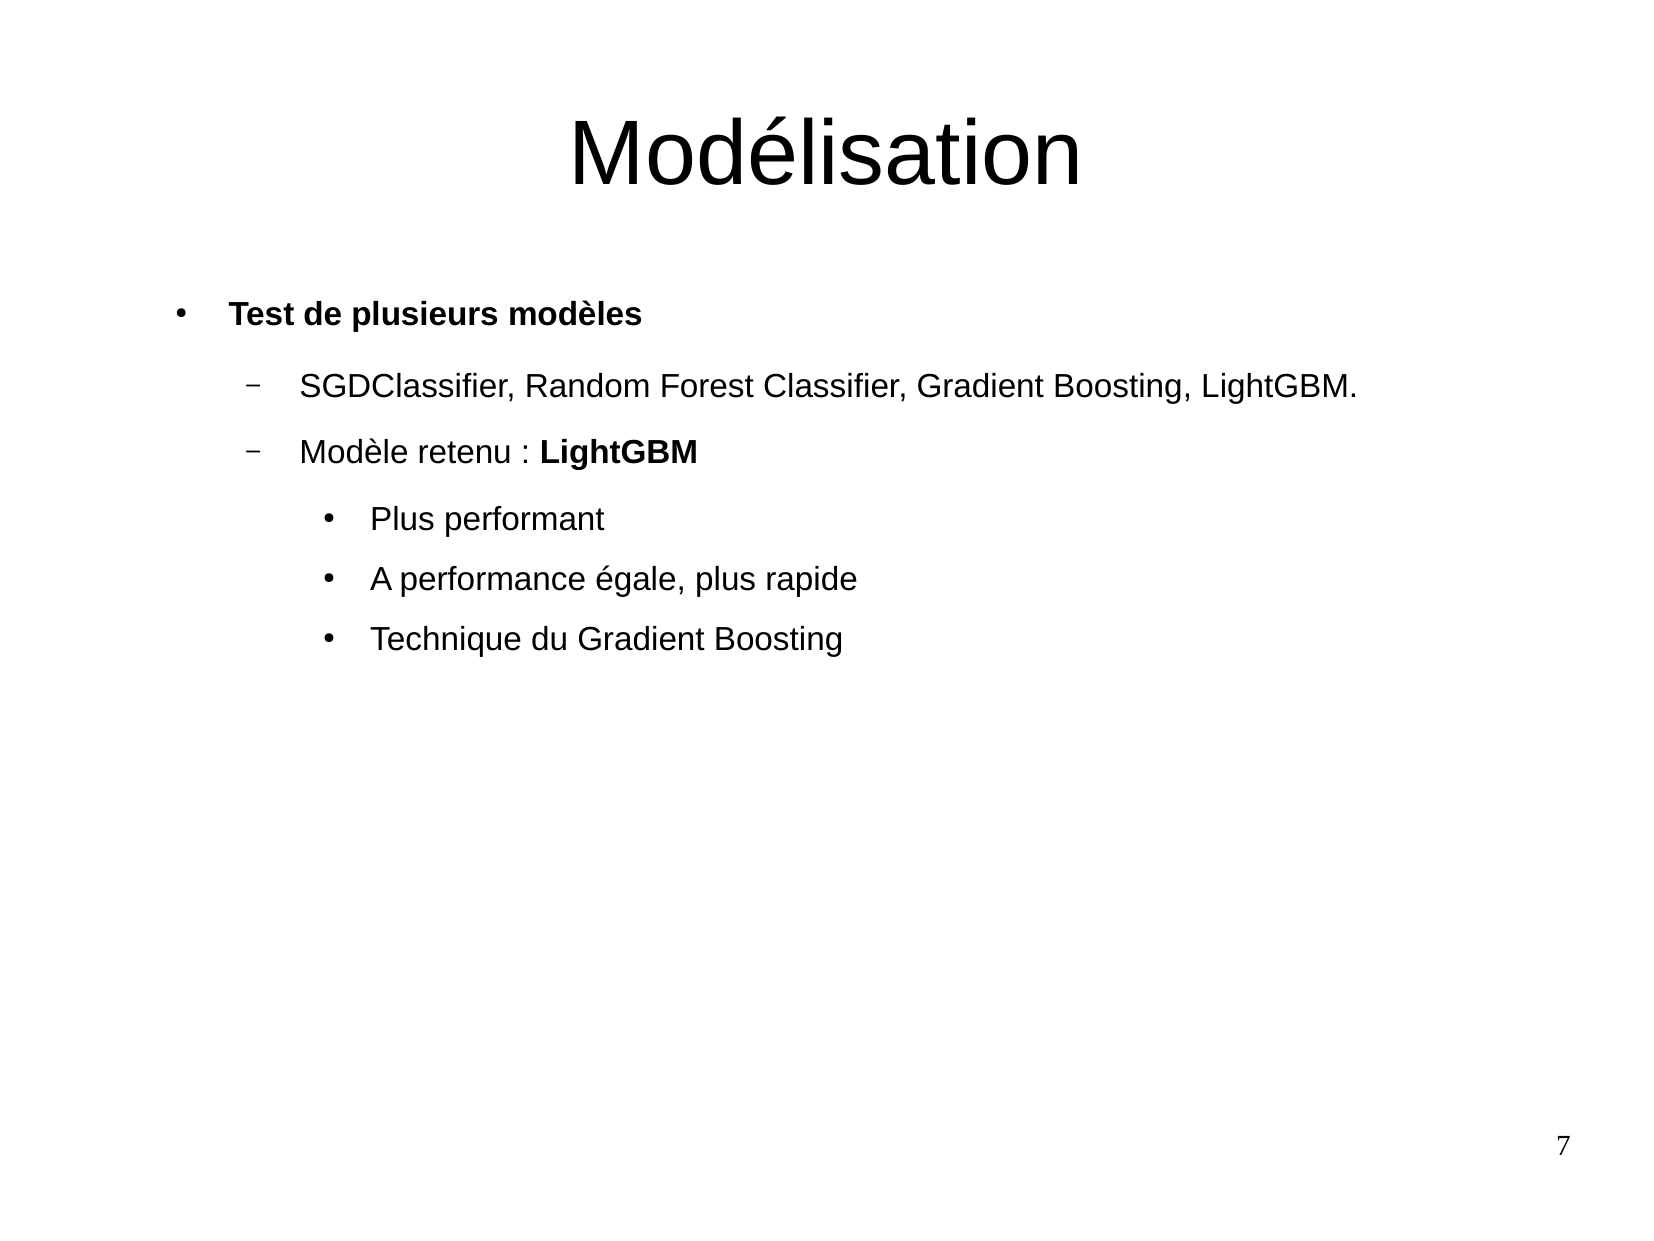

# Modélisation
Test de plusieurs modèles
SGDClassifier, Random Forest Classifier, Gradient Boosting, LightGBM.
Modèle retenu : LightGBM
Plus performant
A performance égale, plus rapide
Technique du Gradient Boosting
7